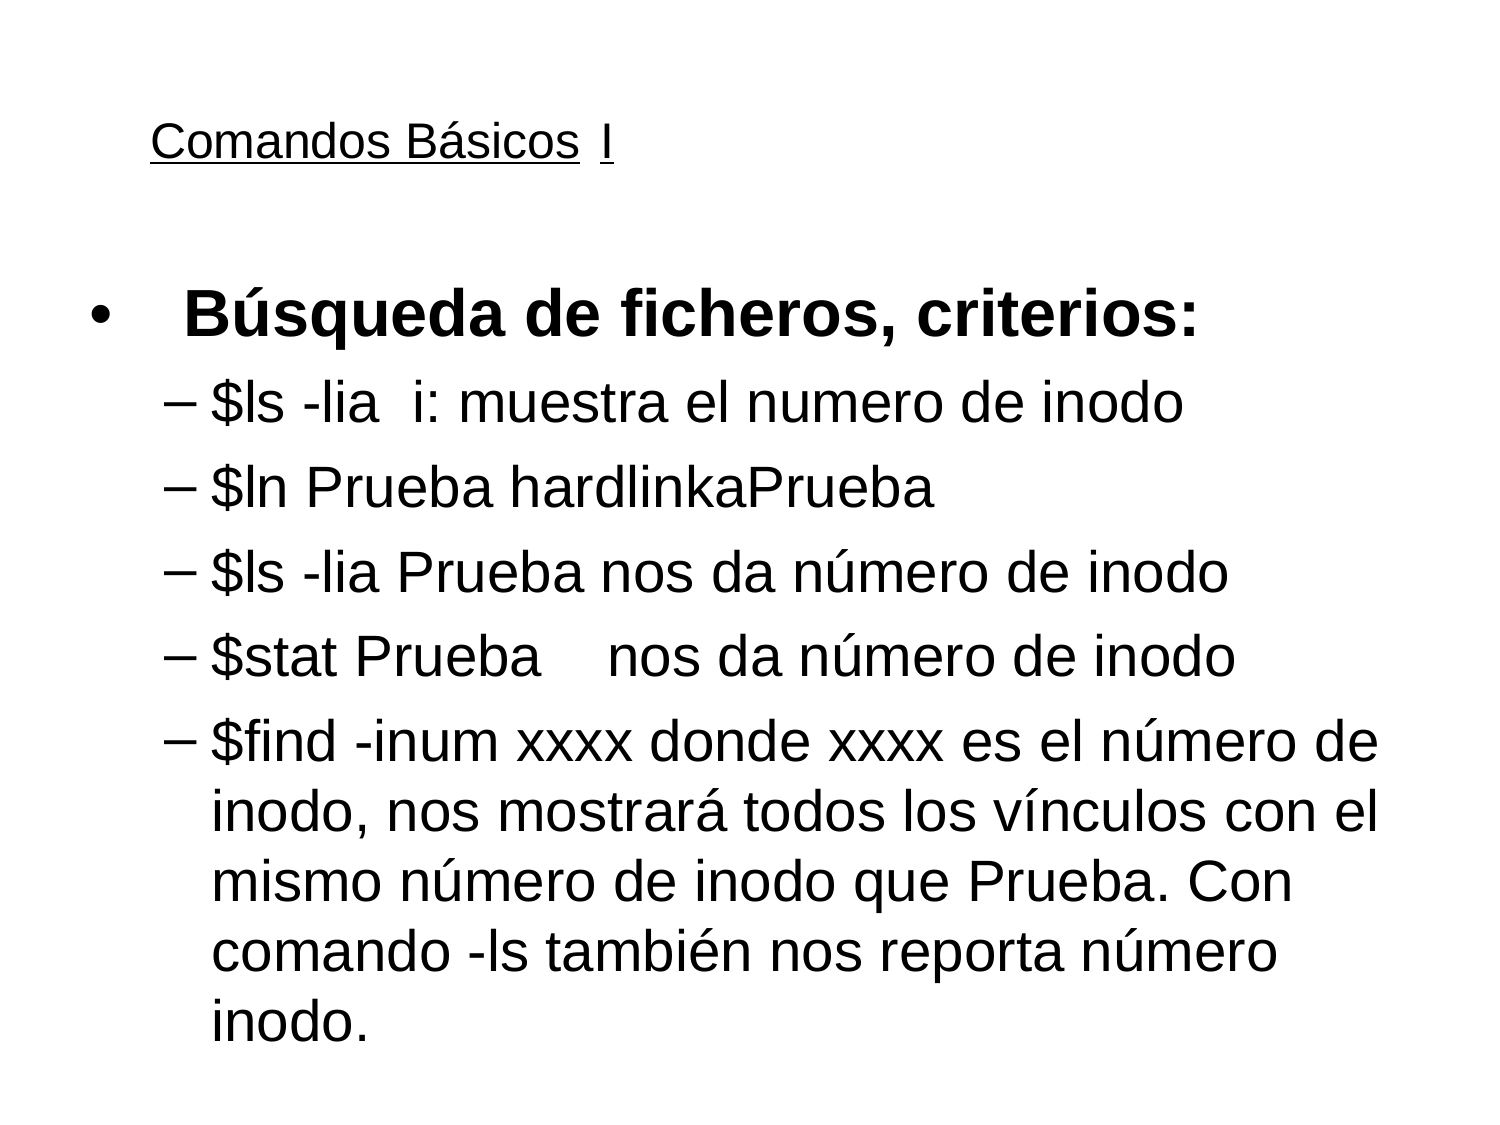

# Comandos Básicos	I
•	Búsqueda de ficheros, criterios:
$ls -lia i: muestra el numero de inodo
$ln Prueba hardlinkaPrueba
$ls -lia Prueba nos da número de inodo
$stat Prueba nos da número de inodo
$find -inum xxxx donde xxxx es el número de inodo, nos mostrará todos los vínculos con el mismo número de inodo que Prueba. Con comando -ls también nos reporta número inodo.